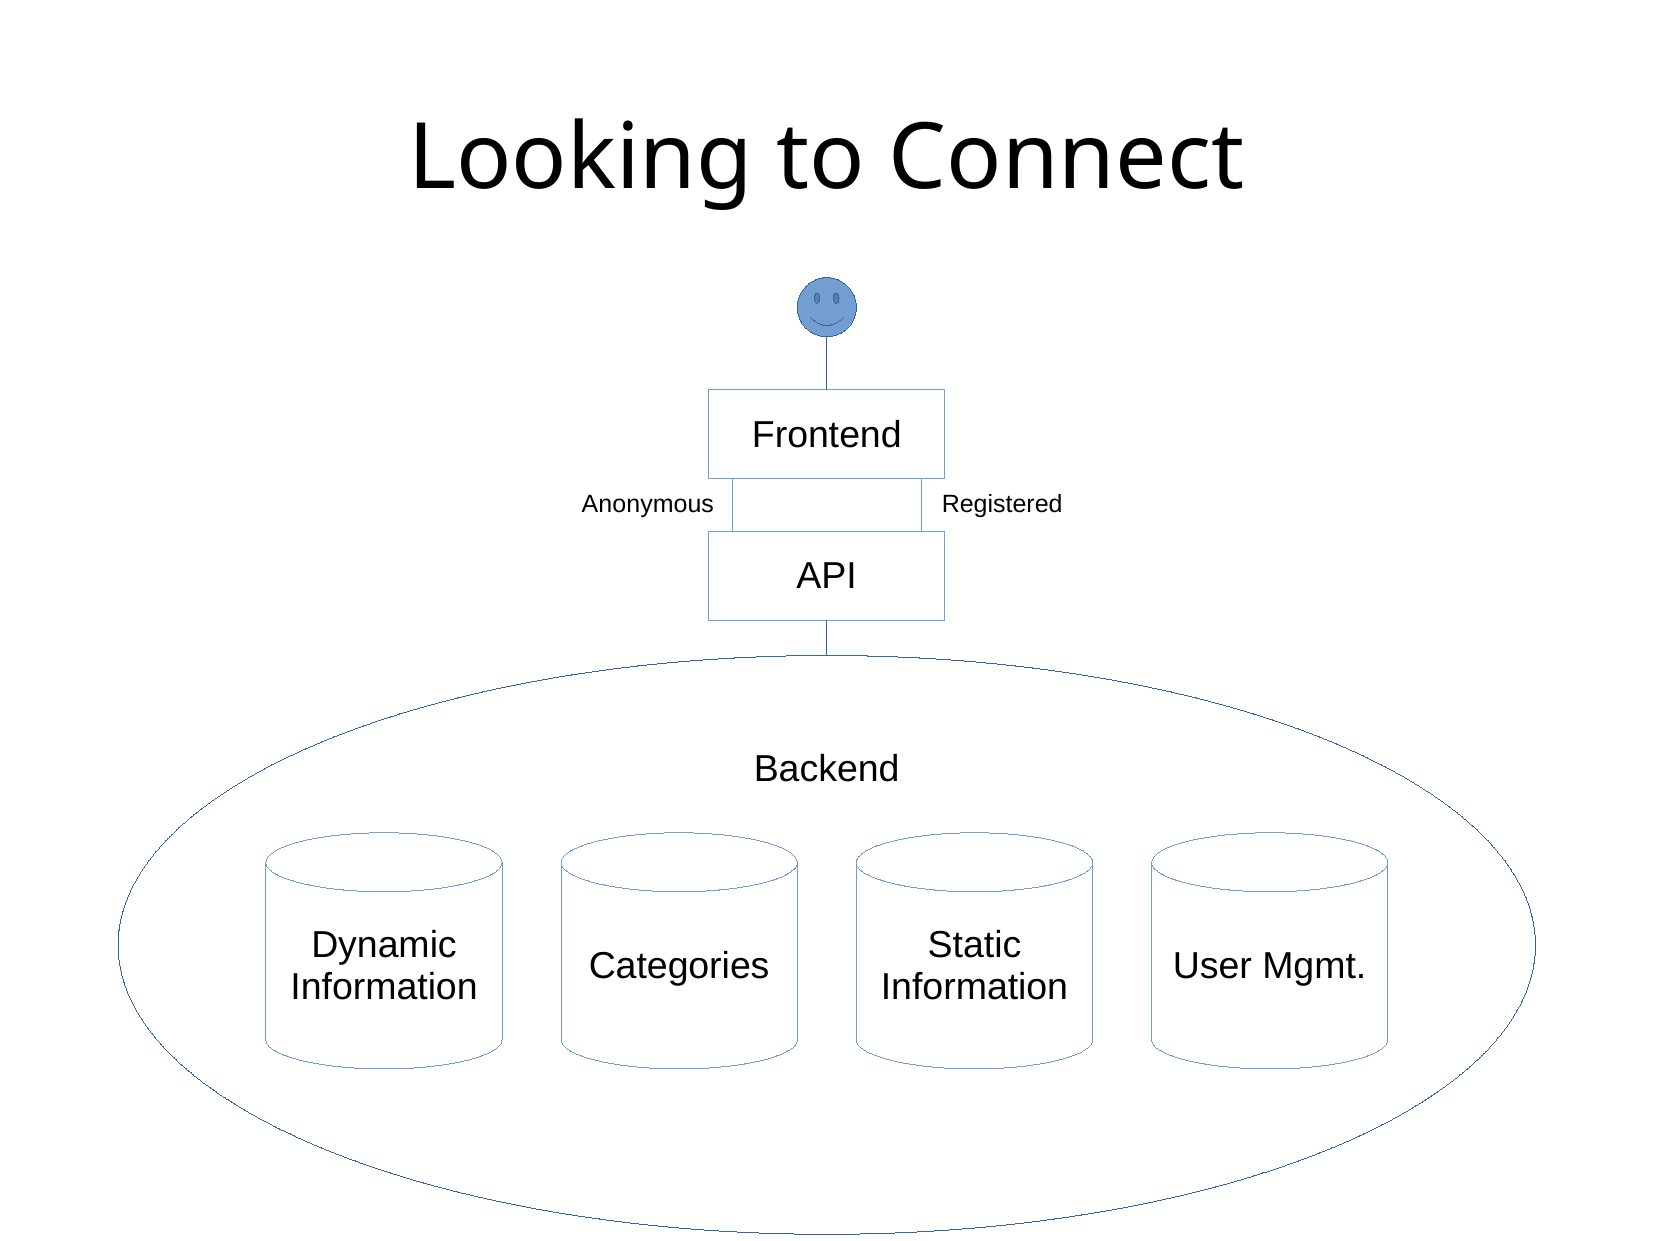

# Looking to Connect
Frontend
Anonymous
Registered
API
Backend
Dynamic Information
Categories
Static Information
User Mgmt.